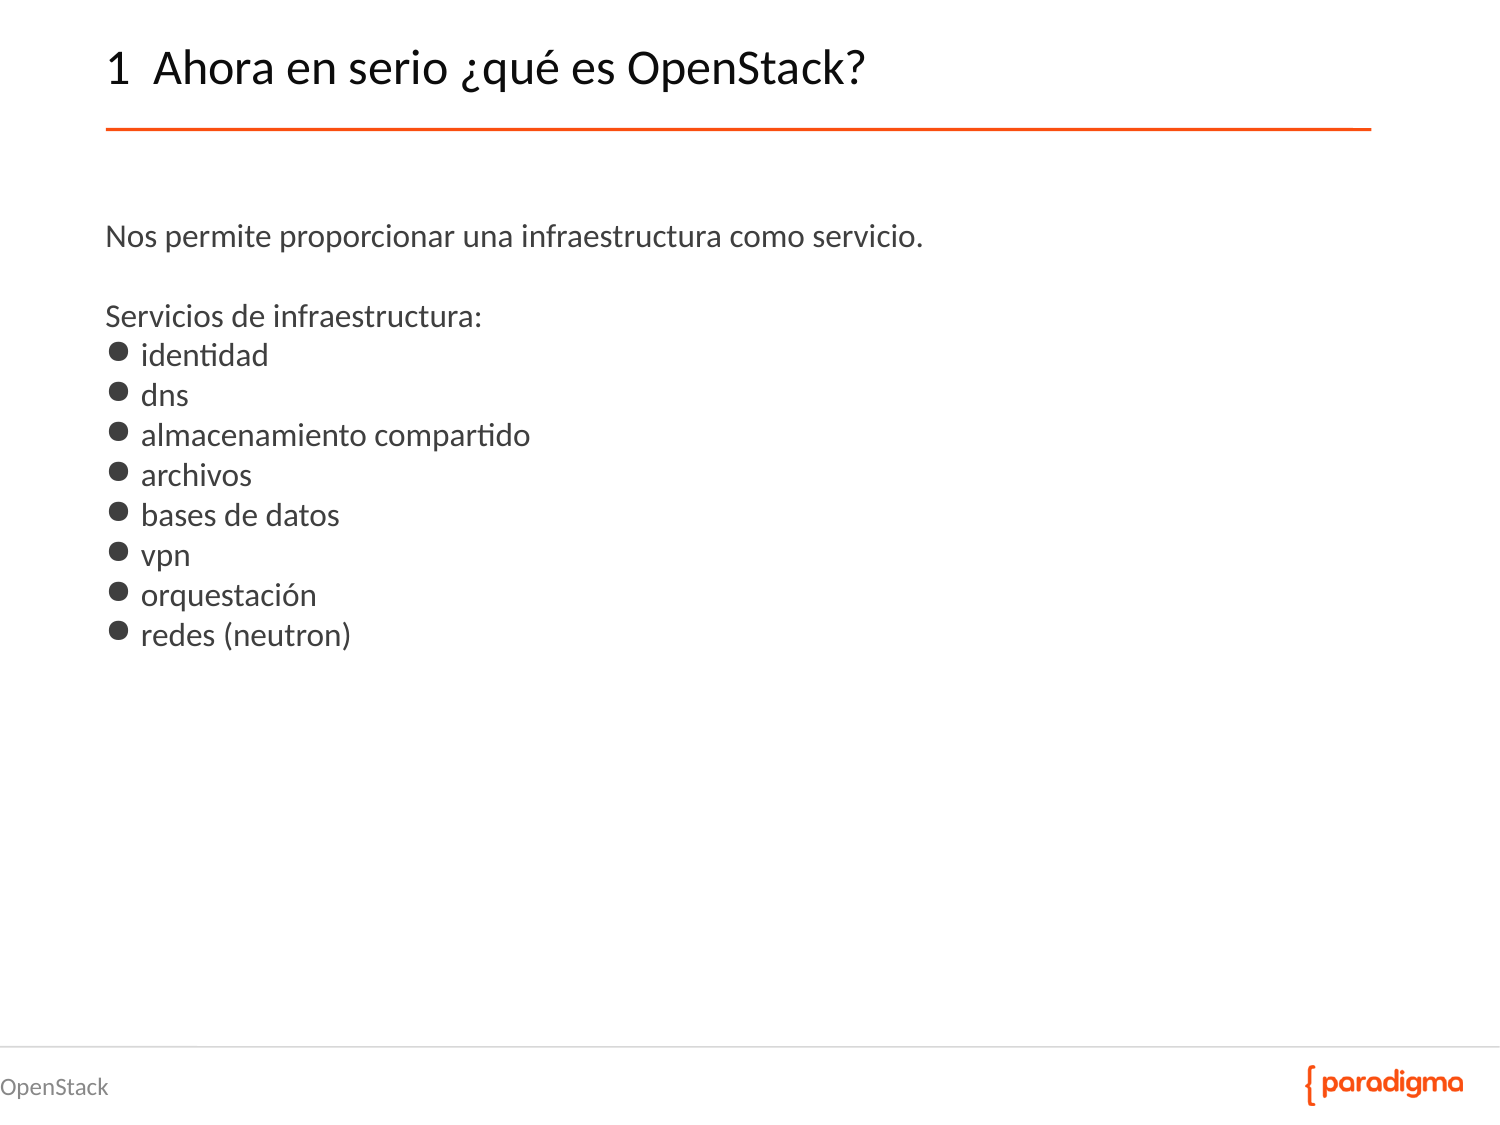

1 Ahora en serio ¿qué es OpenStack?
Nos permite proporcionar una infraestructura como servicio.
Servicios de infraestructura:
identidad
dns
almacenamiento compartido
archivos
bases de datos
vpn
orquestación
redes (neutron)
Aquí hay dos saltos de línea para separar bloques de texto. Así te leerán mejor y podrán comprender la información estructurada que les presentas
OpenStack